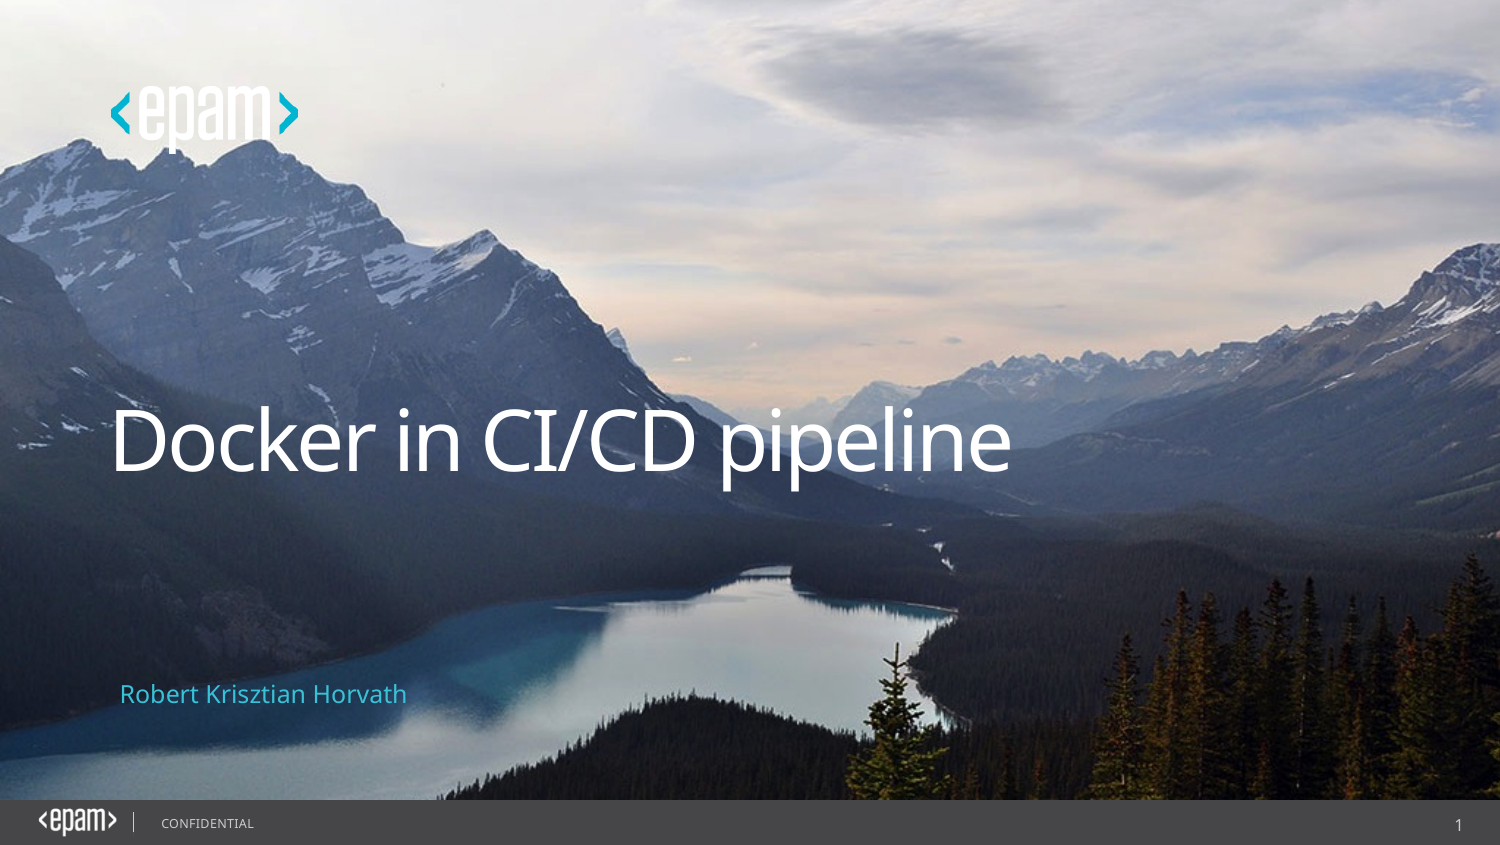

Docker in CI/CD pipeline
Robert Krisztian Horvath